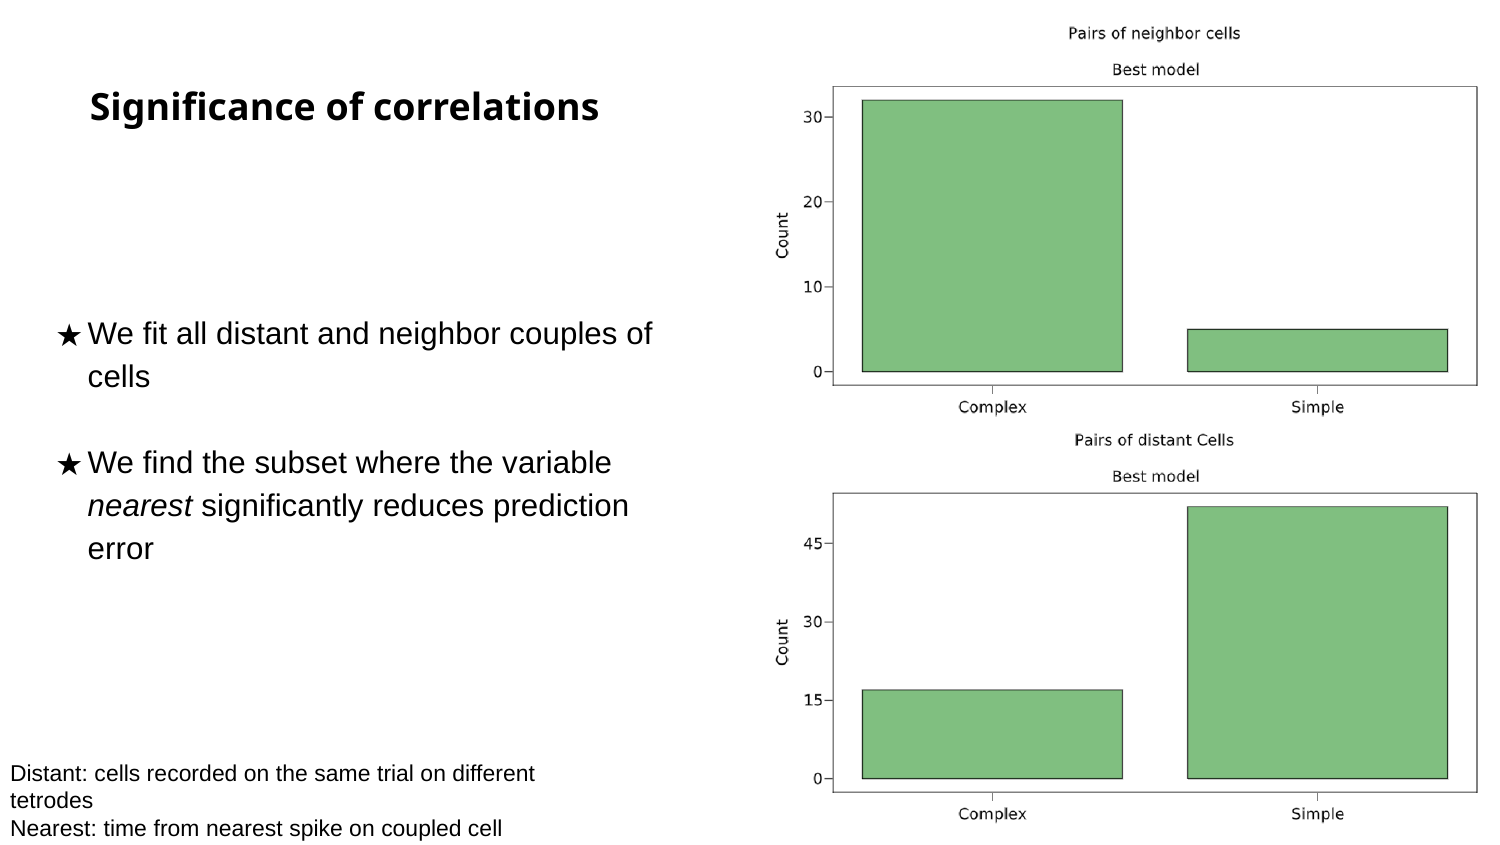

Significance of correlations
We fit all distant and neighbor couples of cells
We find the subset where the variable nearest significantly reduces prediction error
Distant: cells recorded on the same trial on different tetrodes
Nearest: time from nearest spike on coupled cell